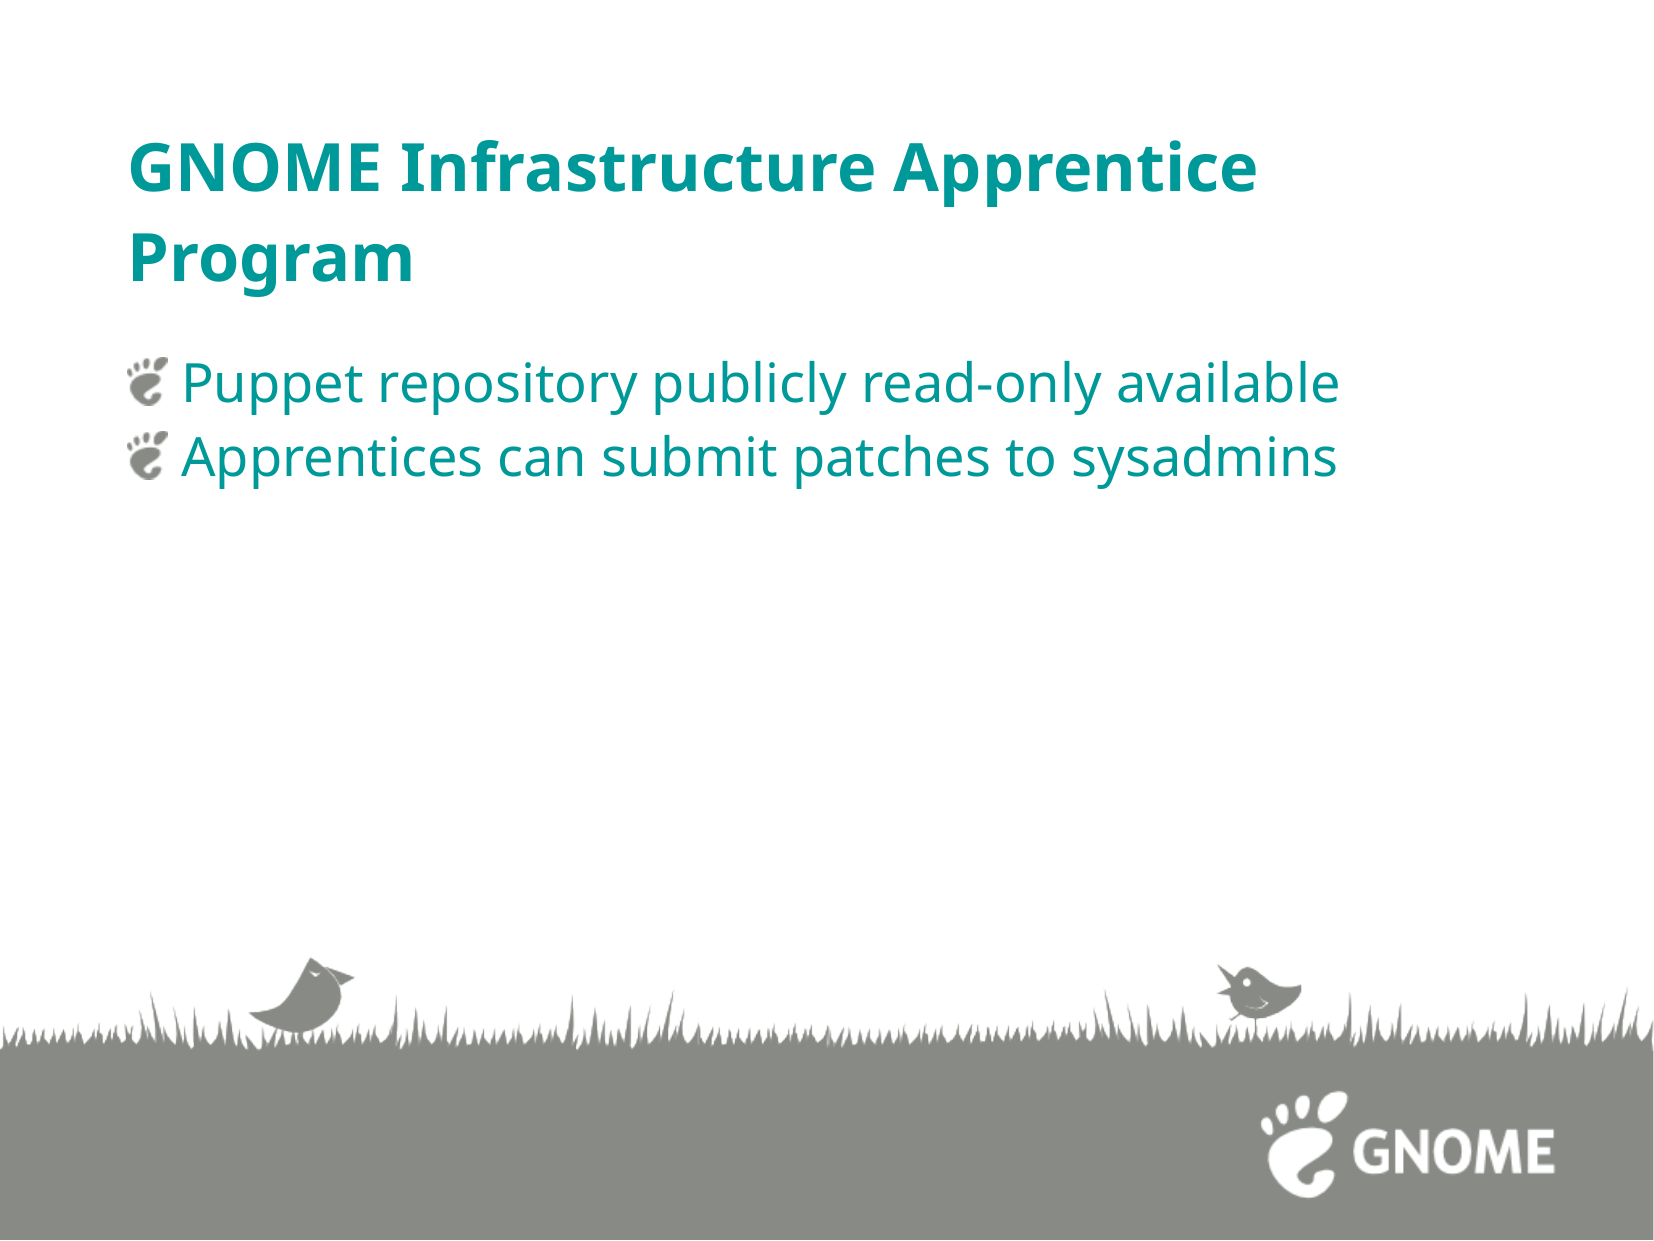

GNOME Infrastructure Apprentice Program
 Puppet repository publicly read-only available
 Apprentices can submit patches to sysadmins